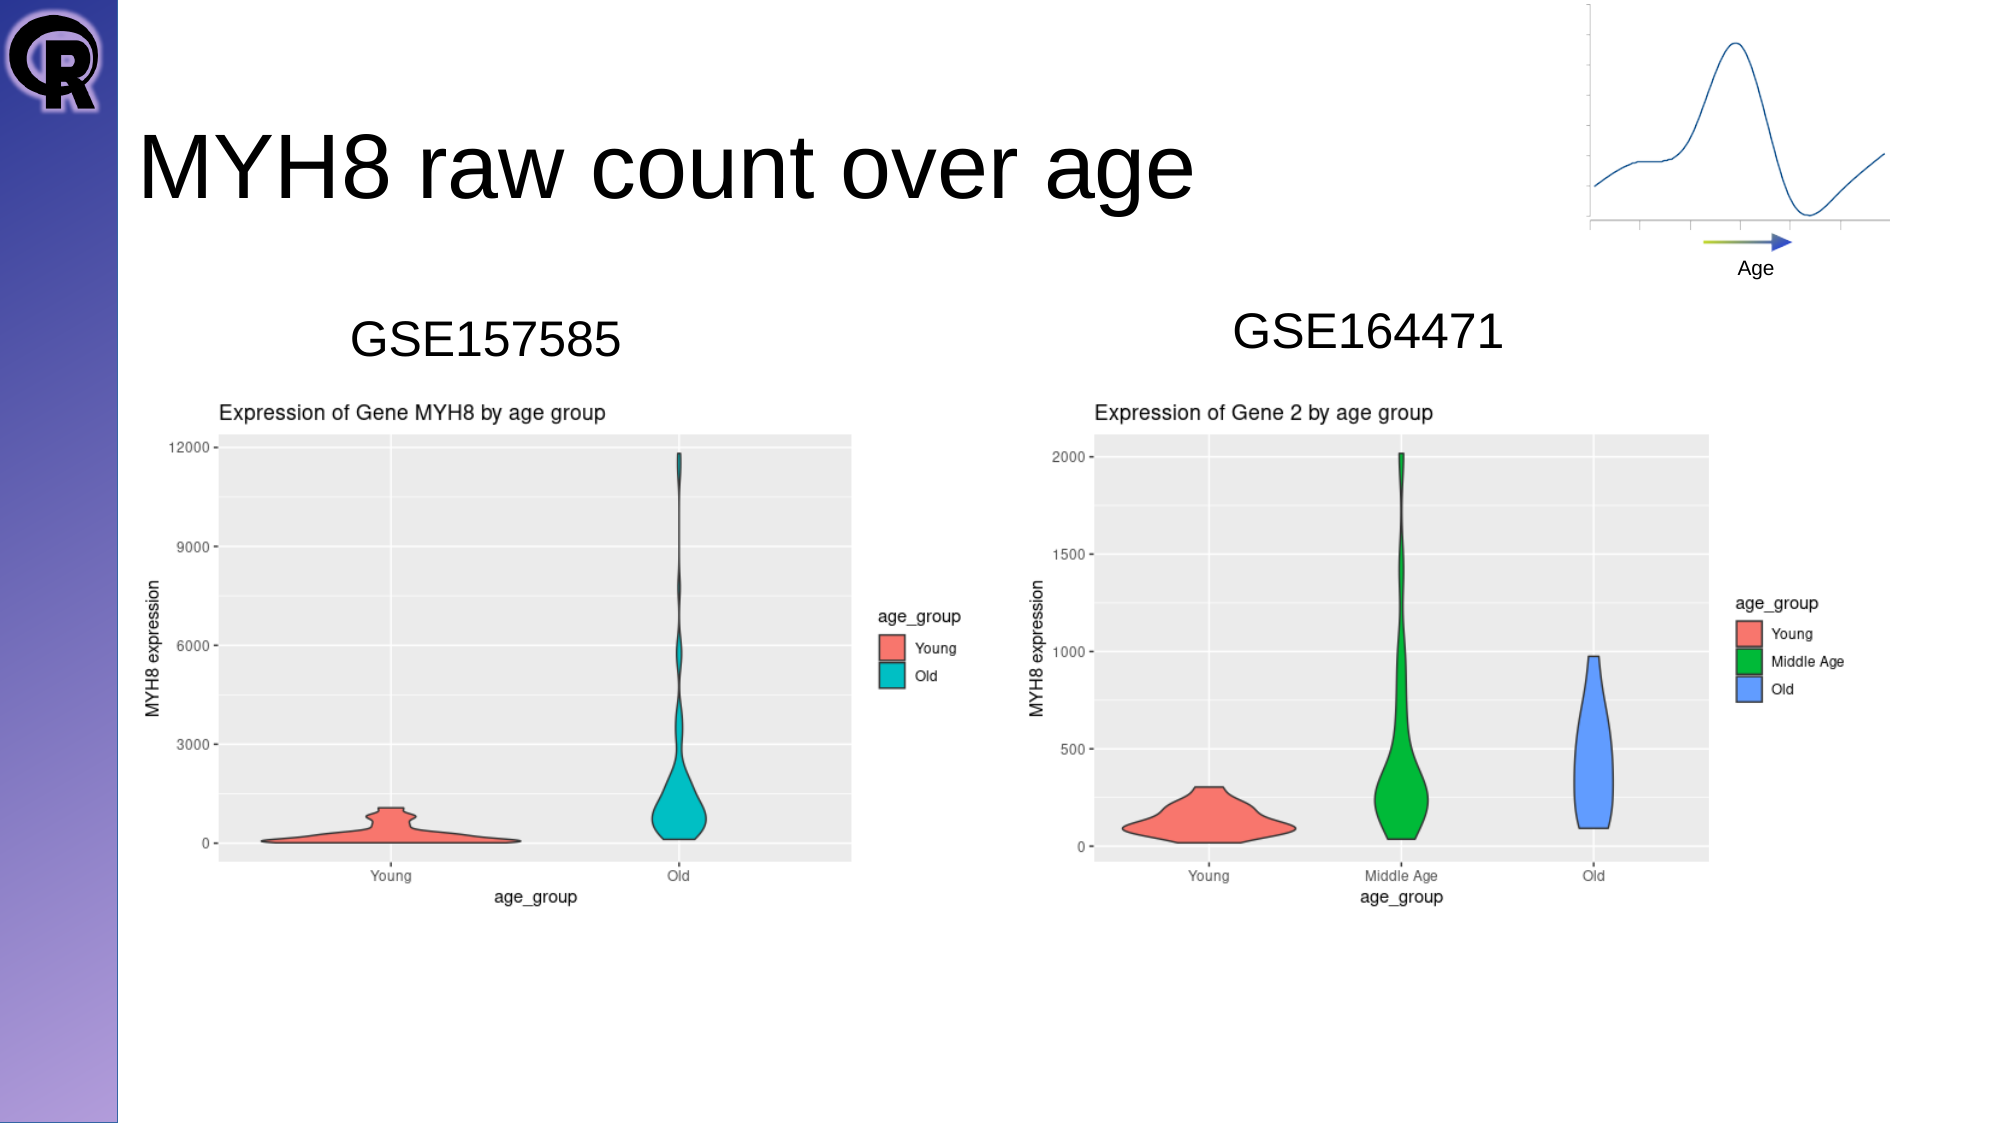

# MYH8 raw count over age
Age
GSE164471
GSE157585